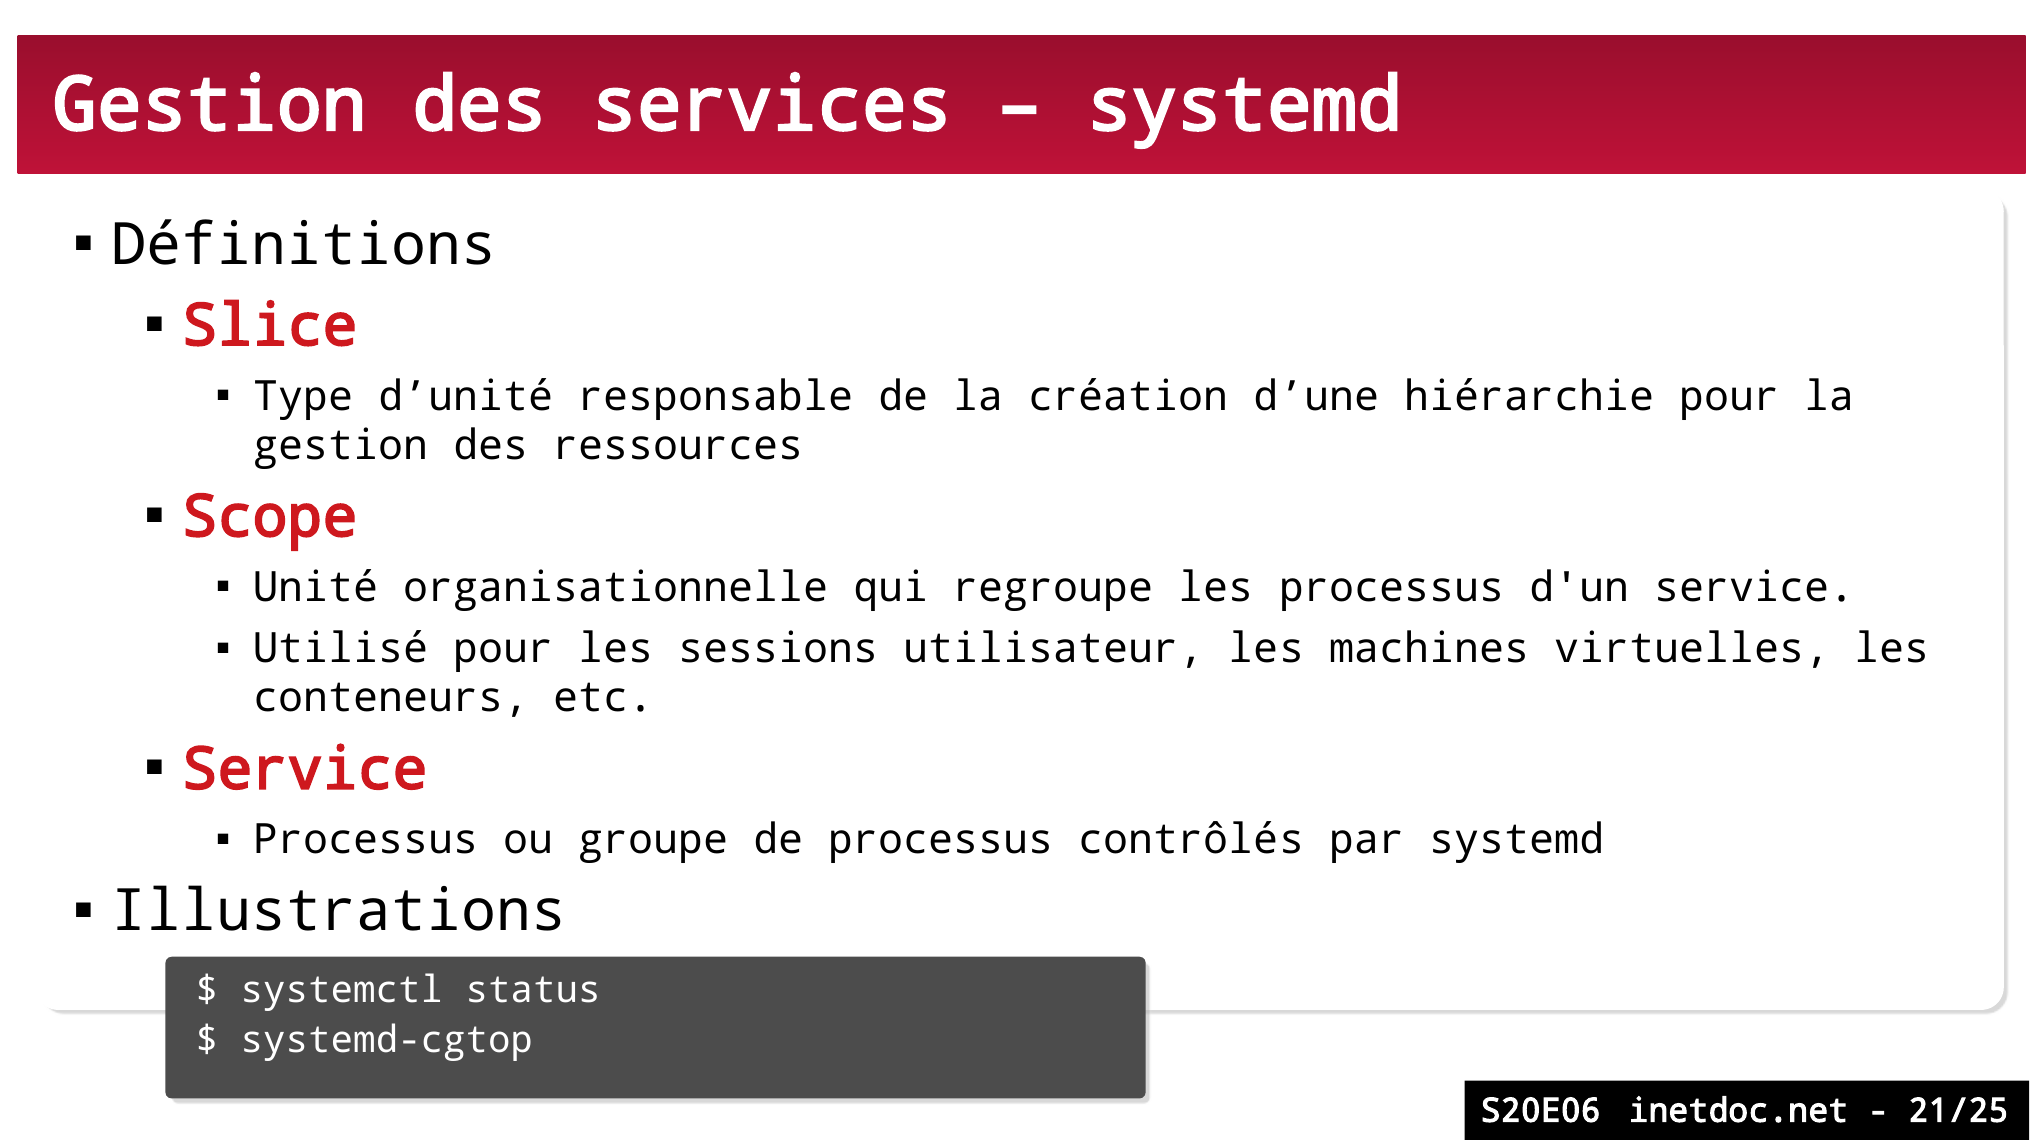

Gestion des services – systemd
Définitions
Slice
Type d’unité responsable de la création d’une hiérarchie pour la gestion des ressources
Scope
Unité organisationnelle qui regroupe les processus d'un service.
Utilisé pour les sessions utilisateur, les machines virtuelles, les conteneurs, etc.
Service
Processus ou groupe de processus contrôlés par systemd
Illustrations
$ systemctl status
$ systemd-cgtop
S20E06	inetdoc.net - /25